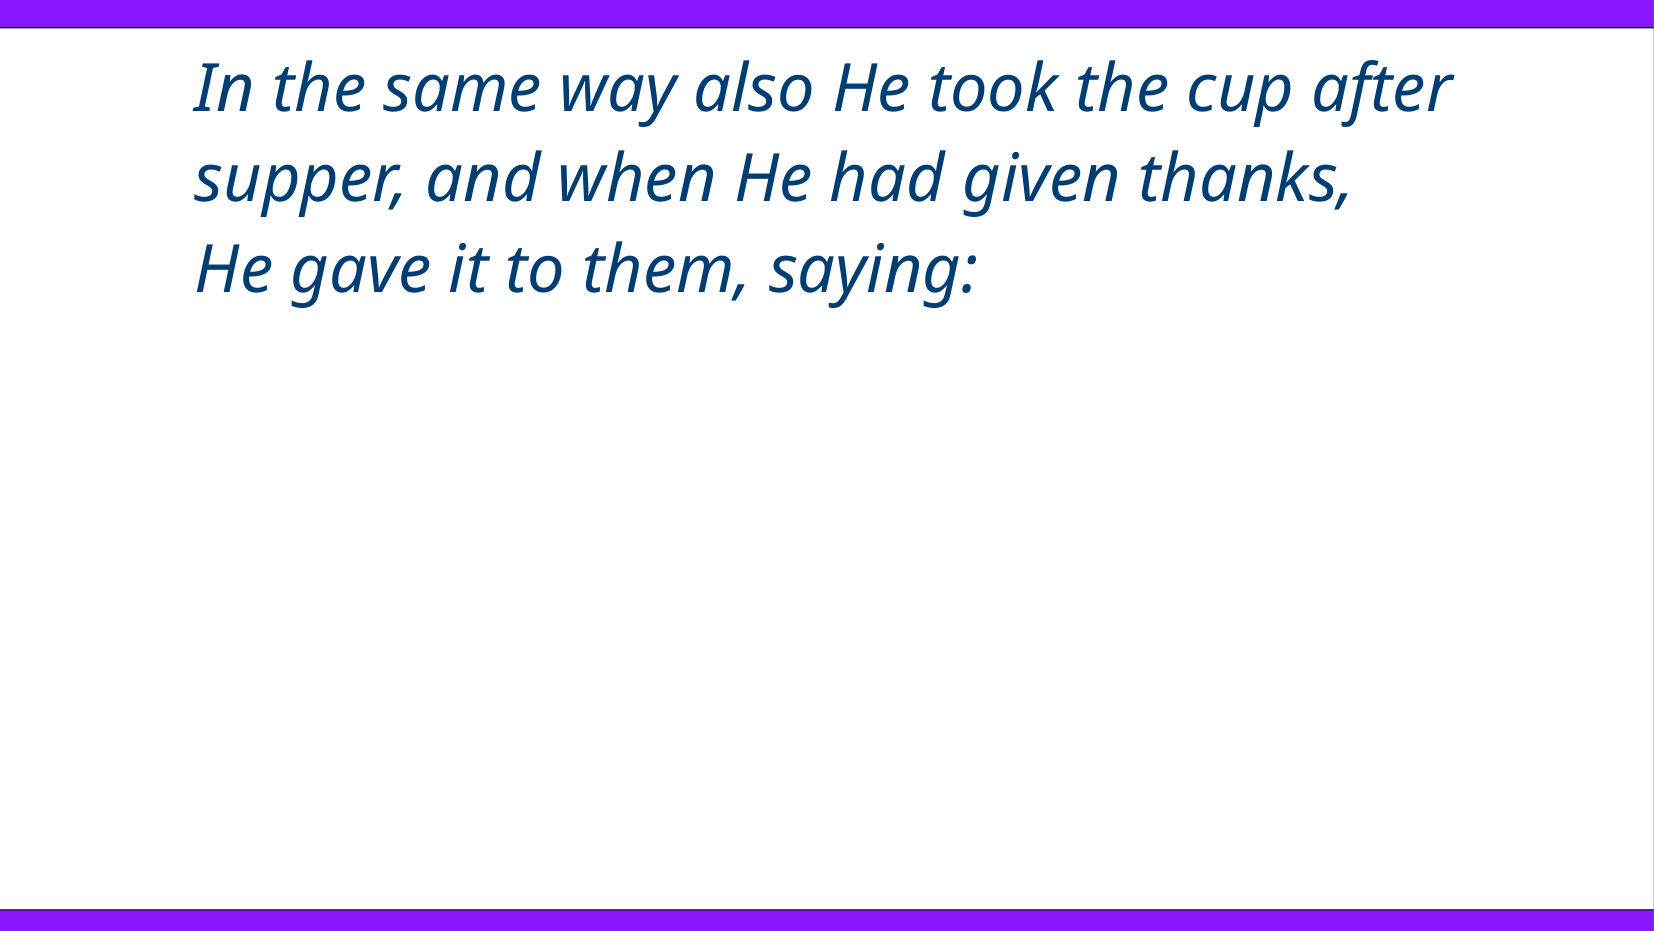

In the same way also He took the cup after supper, and when He had given thanks,
He gave it to them, saying: